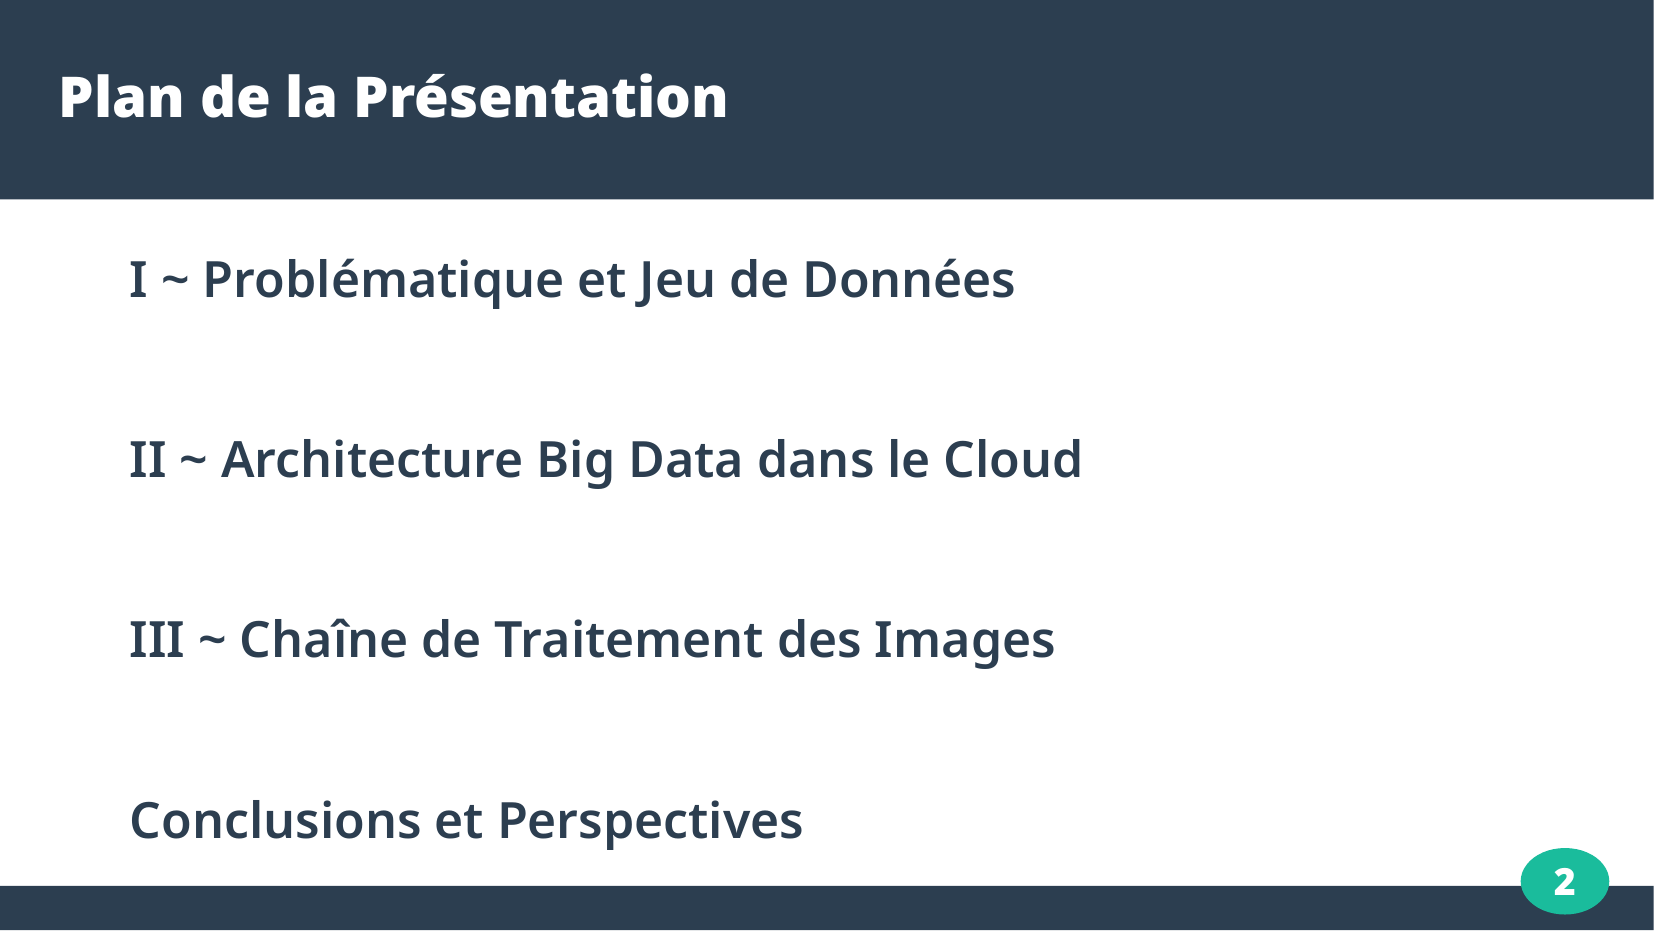

# Plan de la Présentation
I ~ Problématique et Jeu de Données
II ~ Architecture Big Data dans le Cloud
III ~ Chaîne de Traitement des Images
Conclusions et Perspectives
2